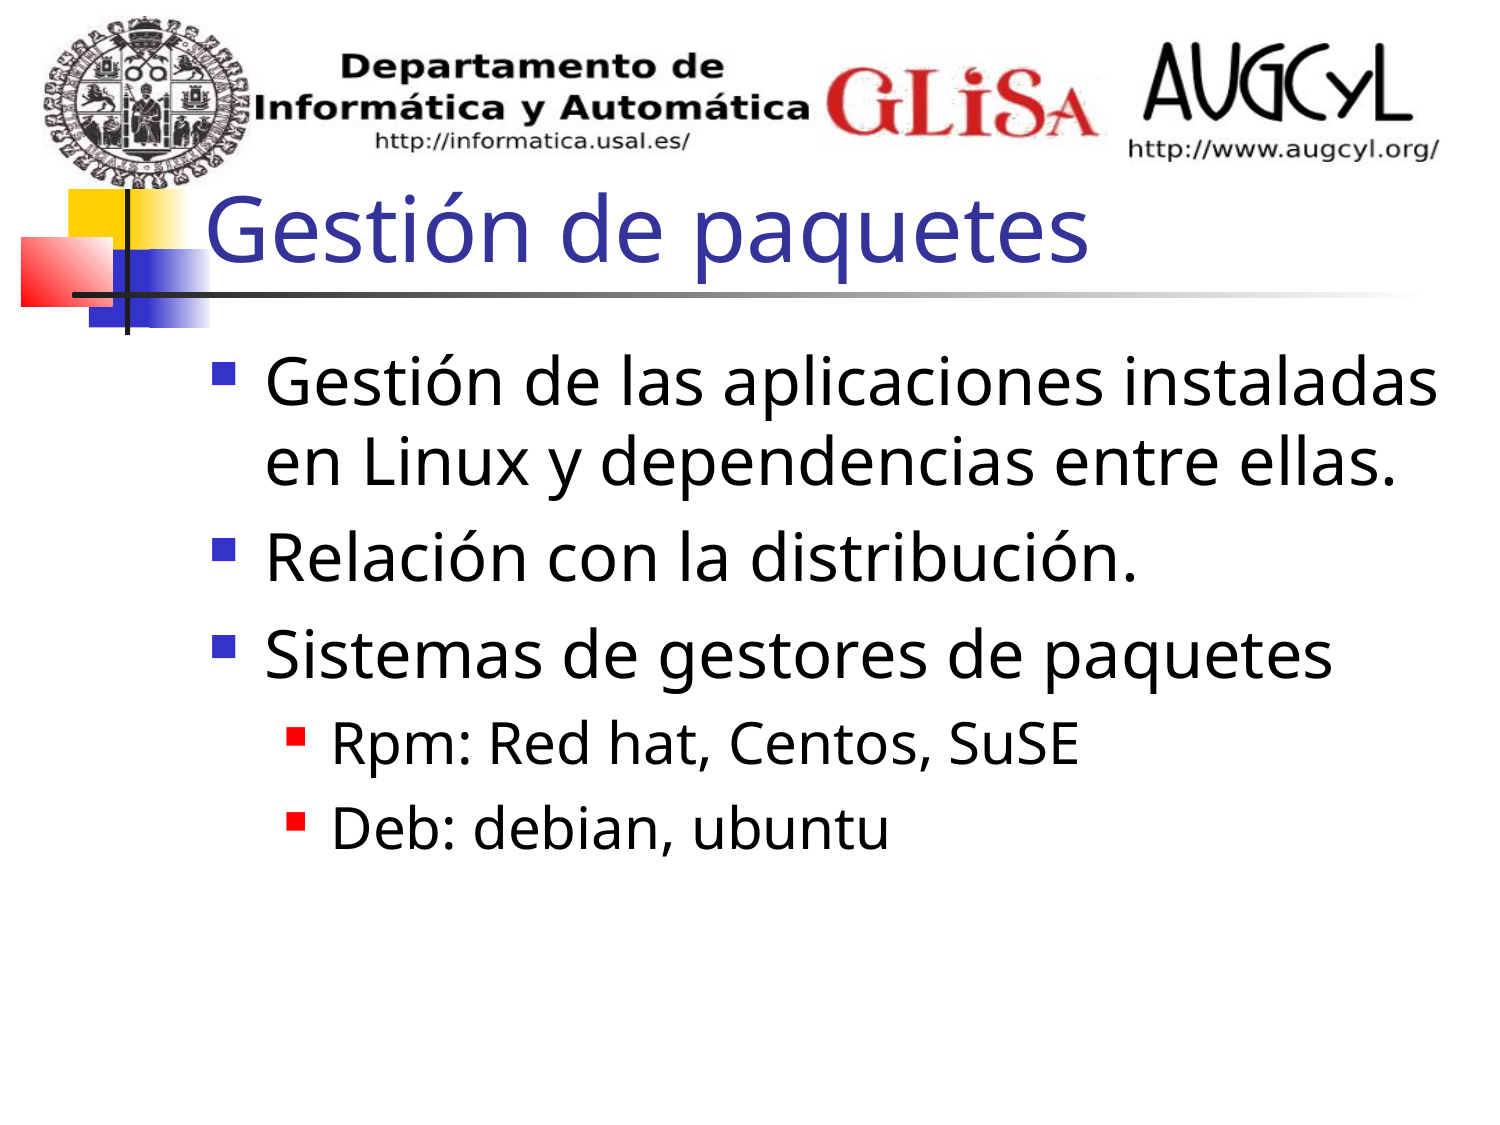

# Gestión de paquetes
Gestión de las aplicaciones instaladas en Linux y dependencias entre ellas.
Relación con la distribución.
Sistemas de gestores de paquetes
Rpm: Red hat, Centos, SuSE
Deb: debian, ubuntu